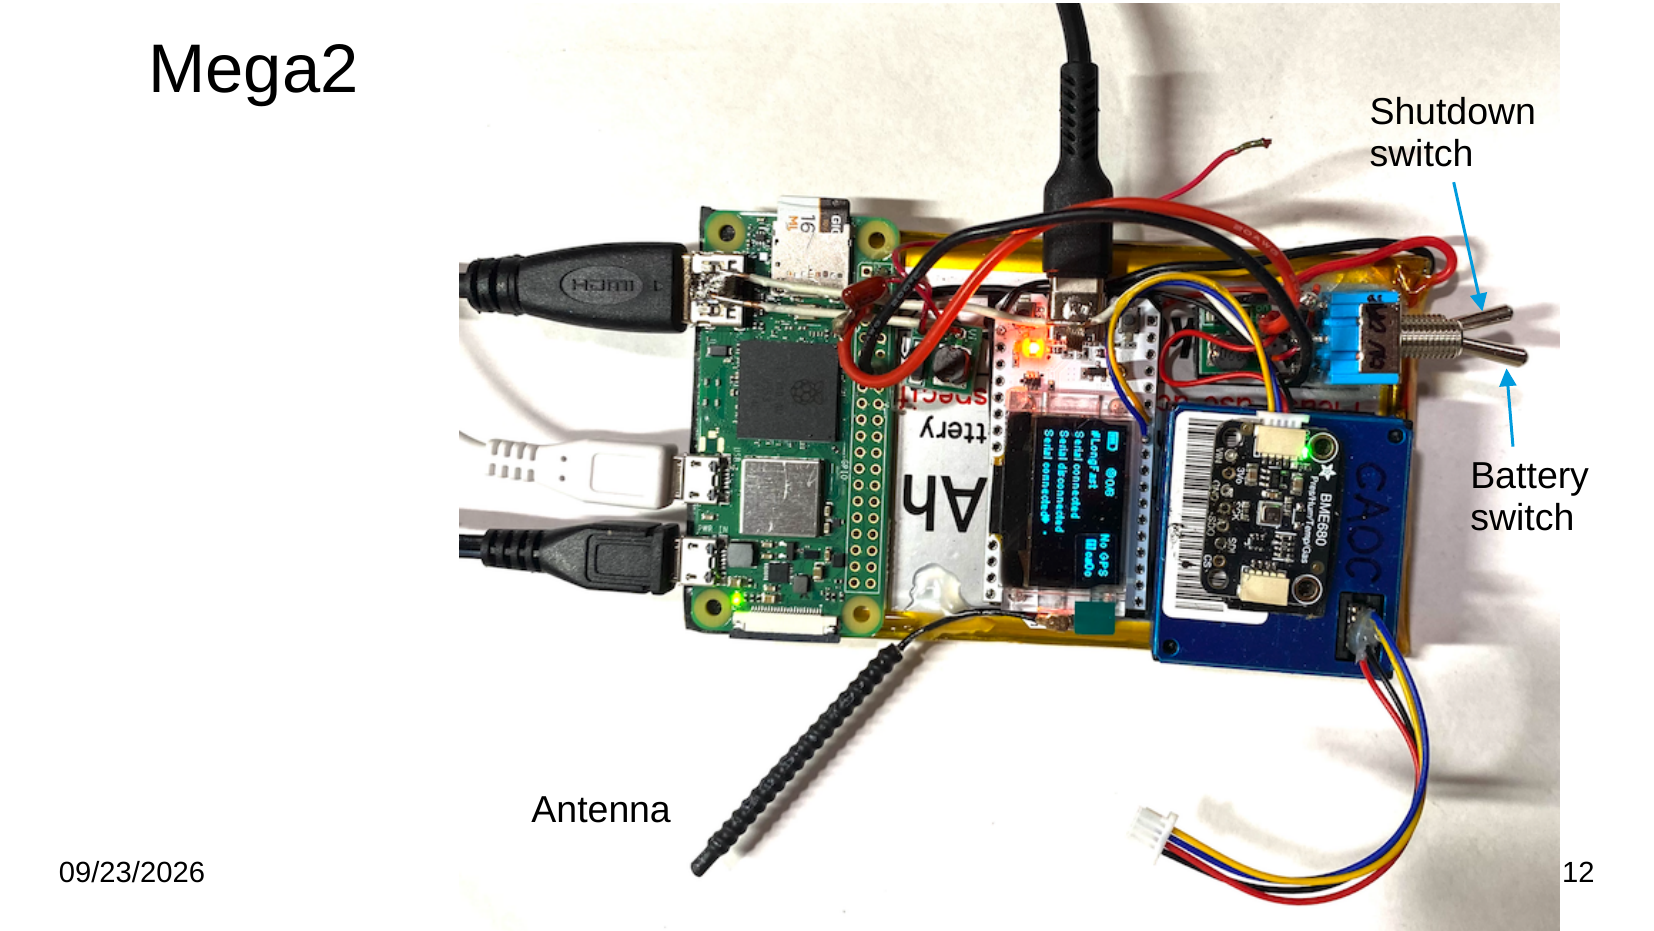

# Mega2
Shutdown
switch
Battery
switch
Antenna
12